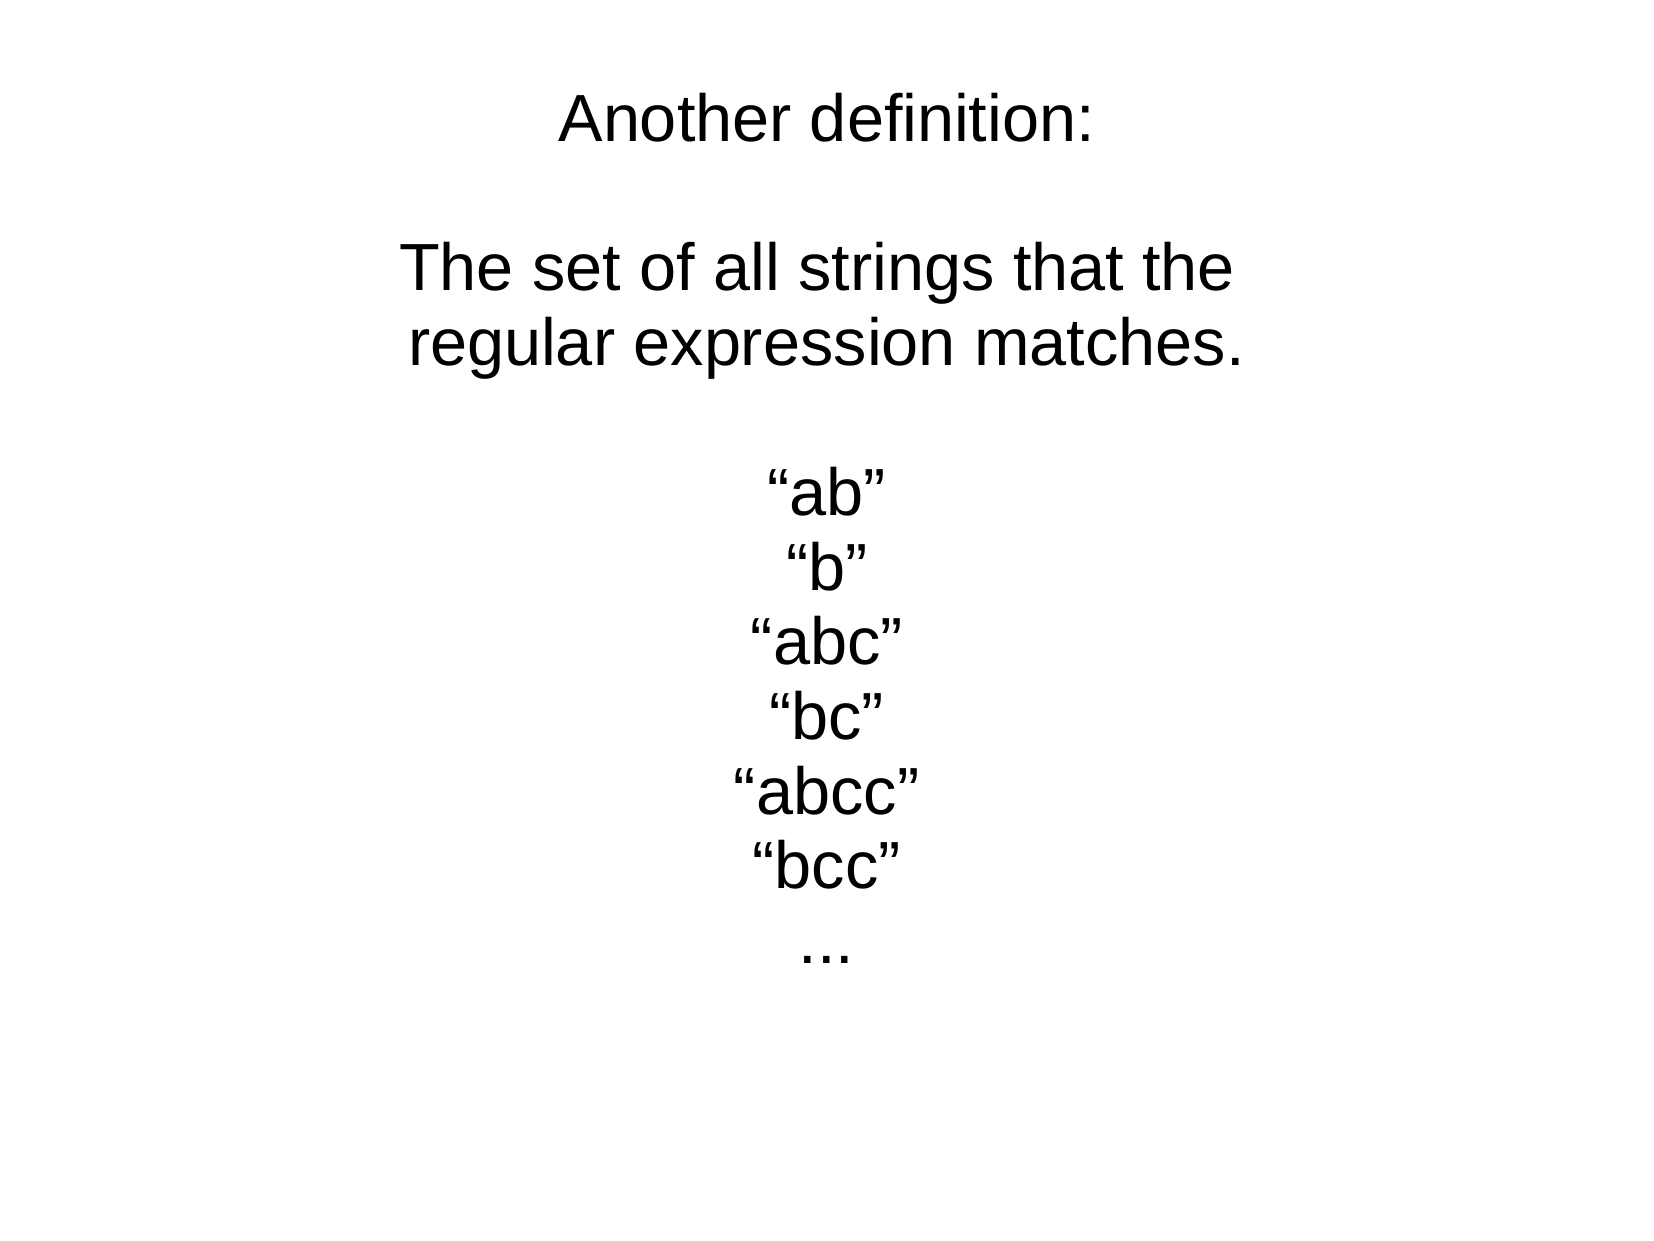

# Another definition:
The set of all strings that the
regular expression matches.
“ab”
“b”
“abc”
“bc”
“abcc”
“bcc”
...